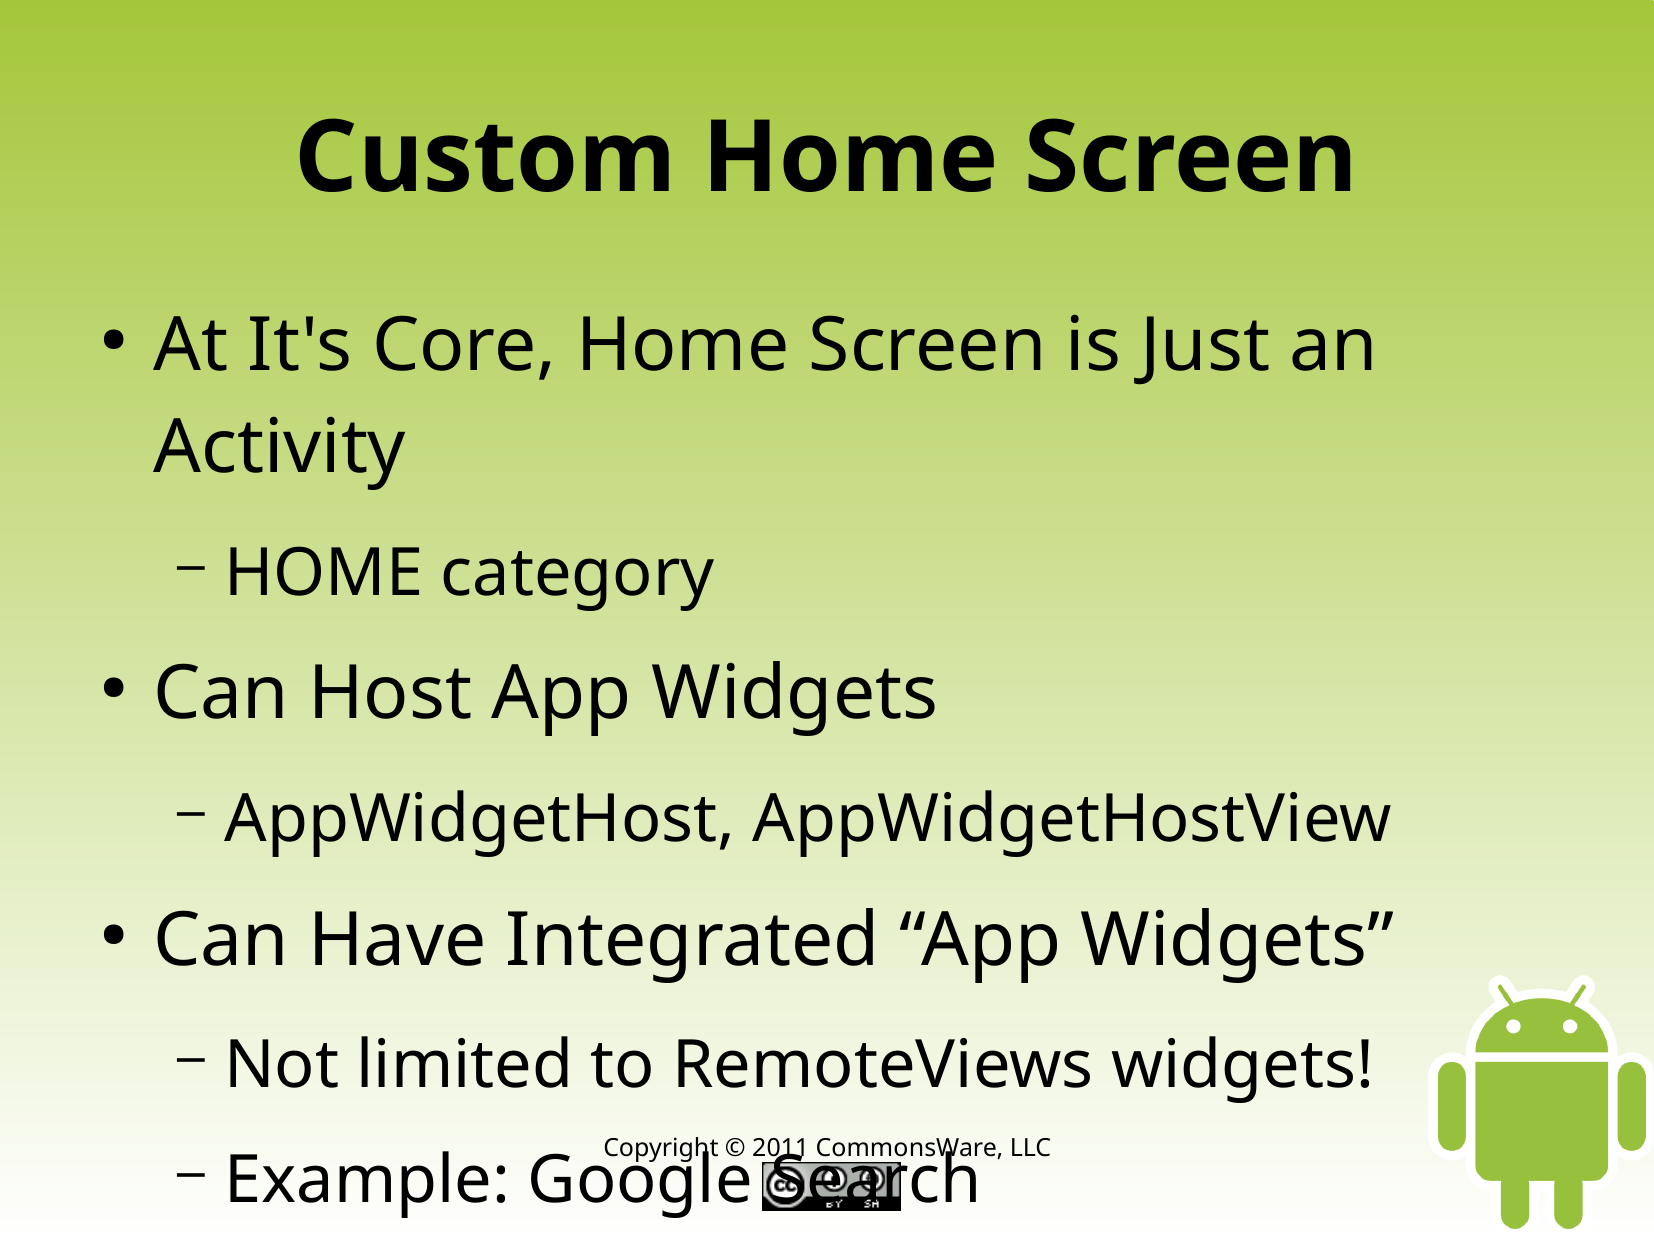

# Custom Home Screen
At It's Core, Home Screen is Just an Activity
HOME category
Can Host App Widgets
AppWidgetHost, AppWidgetHostView
Can Have Integrated “App Widgets”
Not limited to RemoteViews widgets!
Example: Google Search